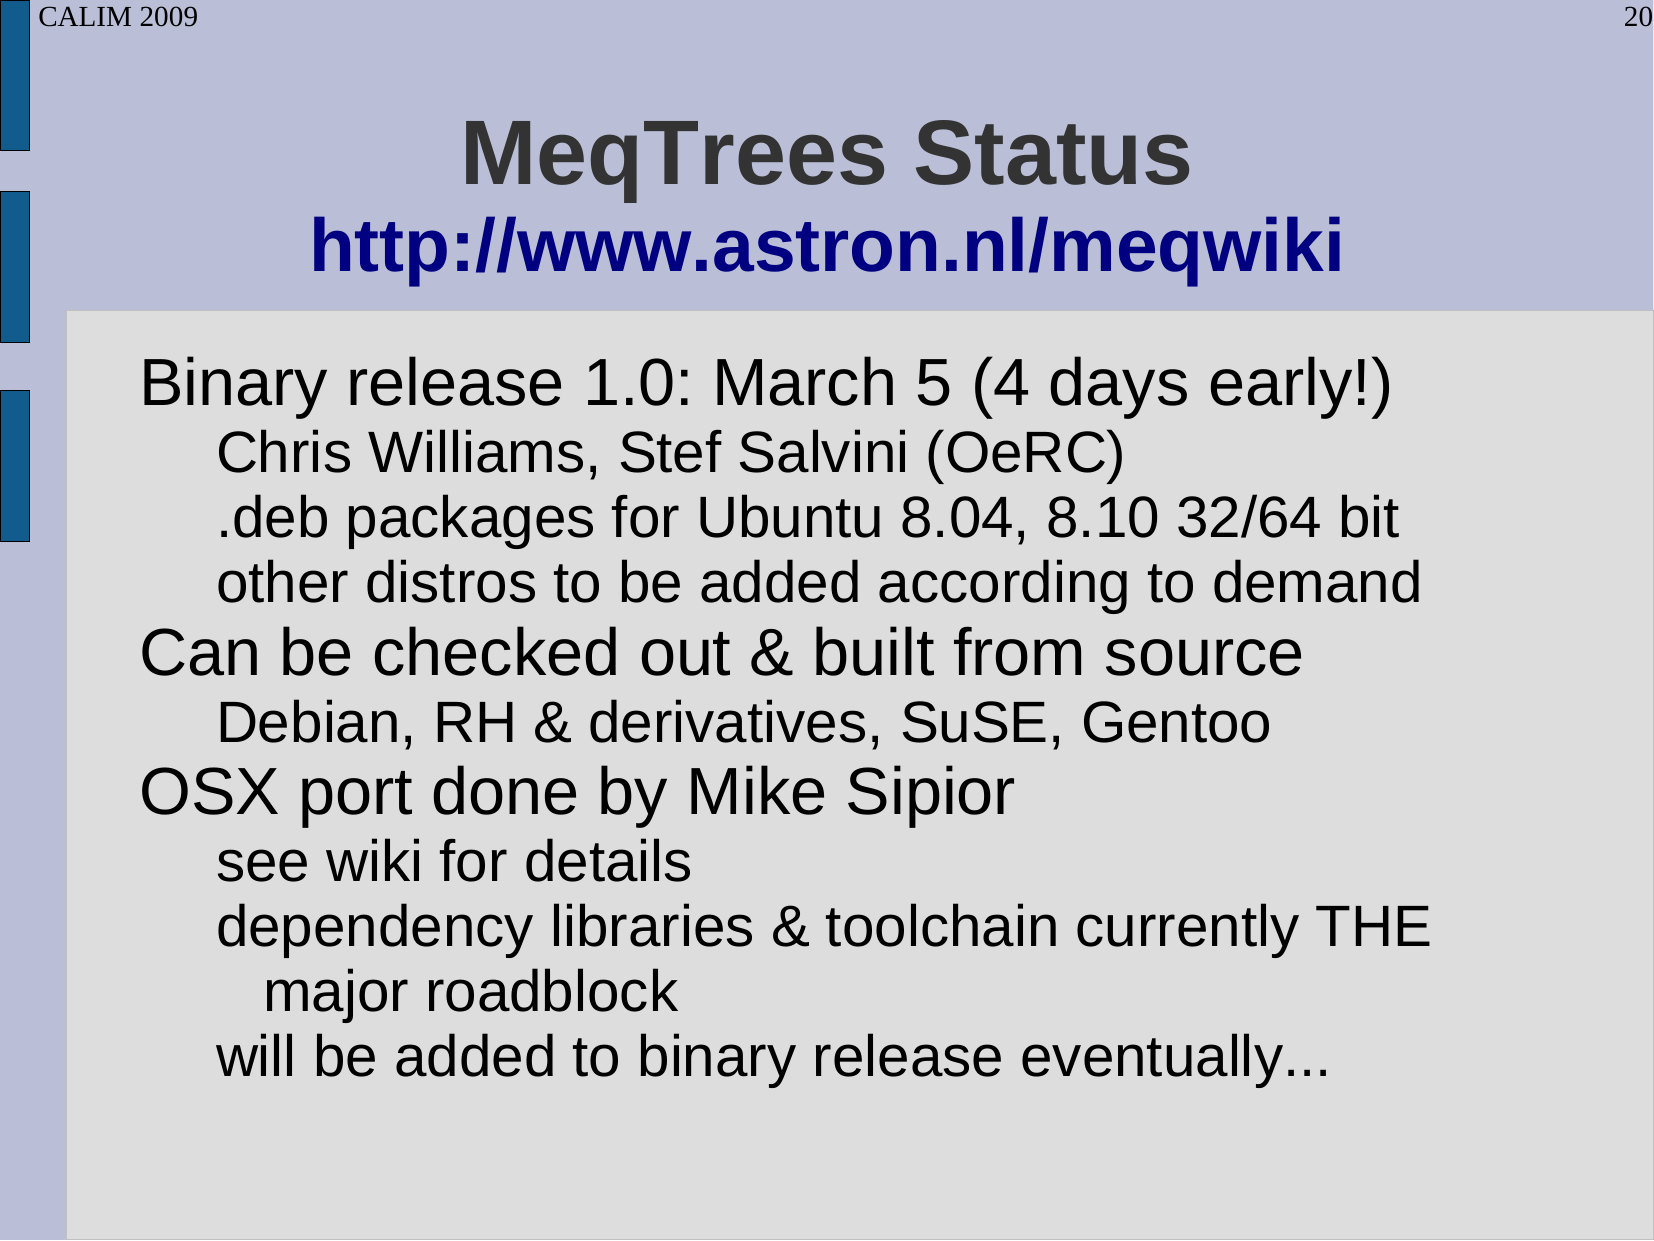

CALIM 2009
20
# MeqTrees Status http://www.astron.nl/meqwiki
Binary release 1.0: March 5 (4 days early!)
Chris Williams, Stef Salvini (OeRC)
.deb packages for Ubuntu 8.04, 8.10 32/64 bit
other distros to be added according to demand
Can be checked out & built from source
Debian, RH & derivatives, SuSE, Gentoo
OSX port done by Mike Sipior
see wiki for details
dependency libraries & toolchain currently THE major roadblock
will be added to binary release eventually...